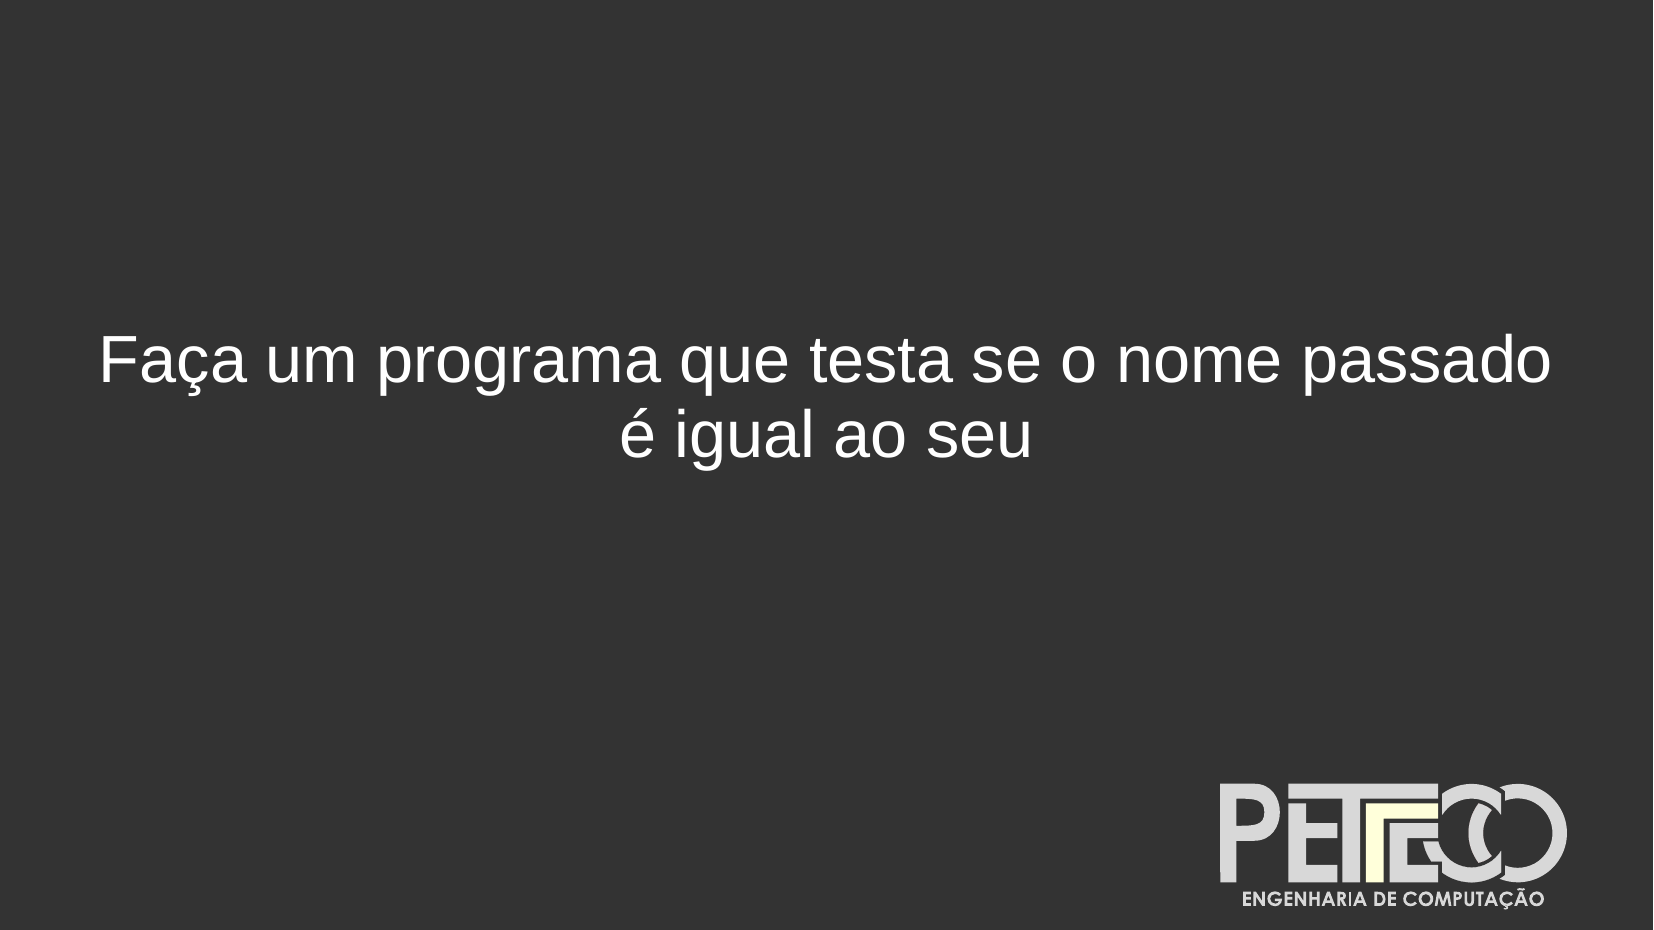

# Faça um programa que testa se o nome passado é igual ao seu